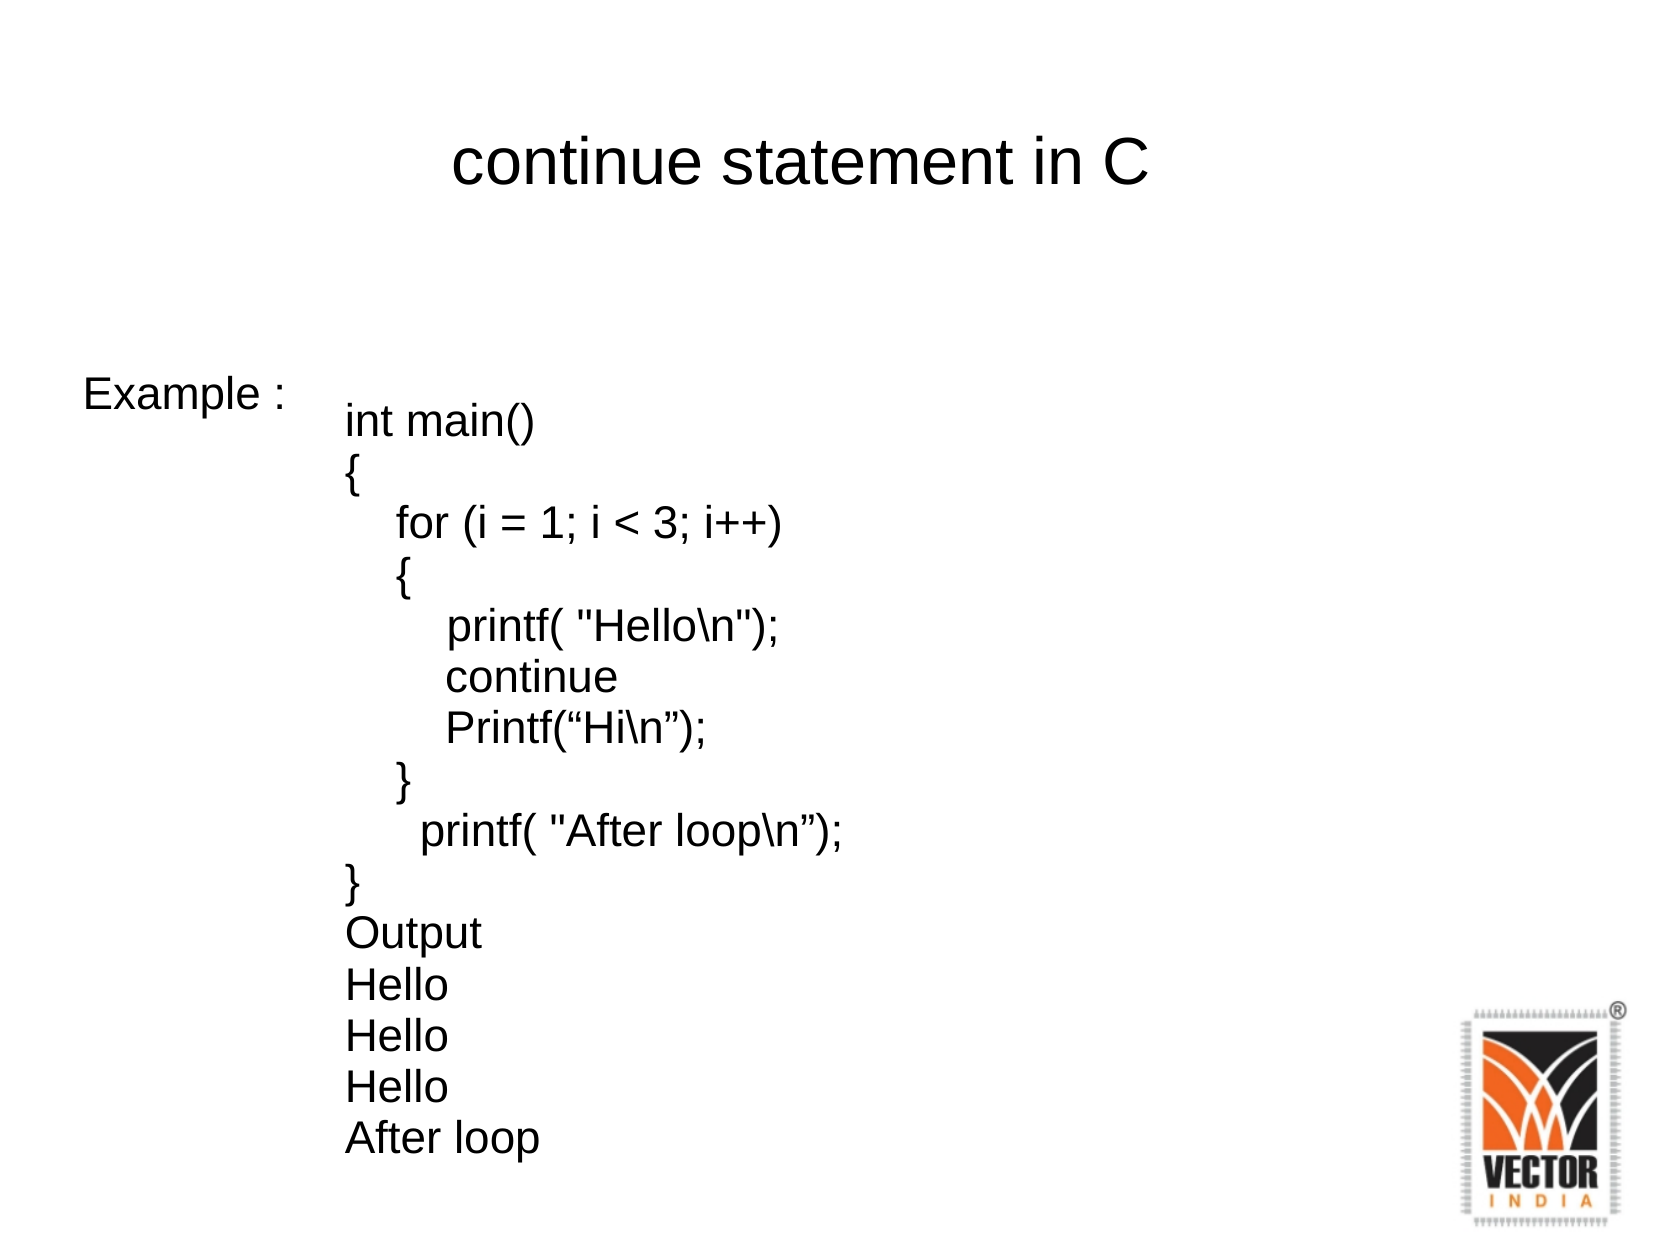

Example :
# continue statement in C
int main()
{
 for (i = 1; i < 3; i++)
 {
 printf( "Hello\n");
	 continue
	 Printf(“Hi\n”);
 }
	printf( "After loop\n”);
}
Output
Hello
Hello
Hello
After loop